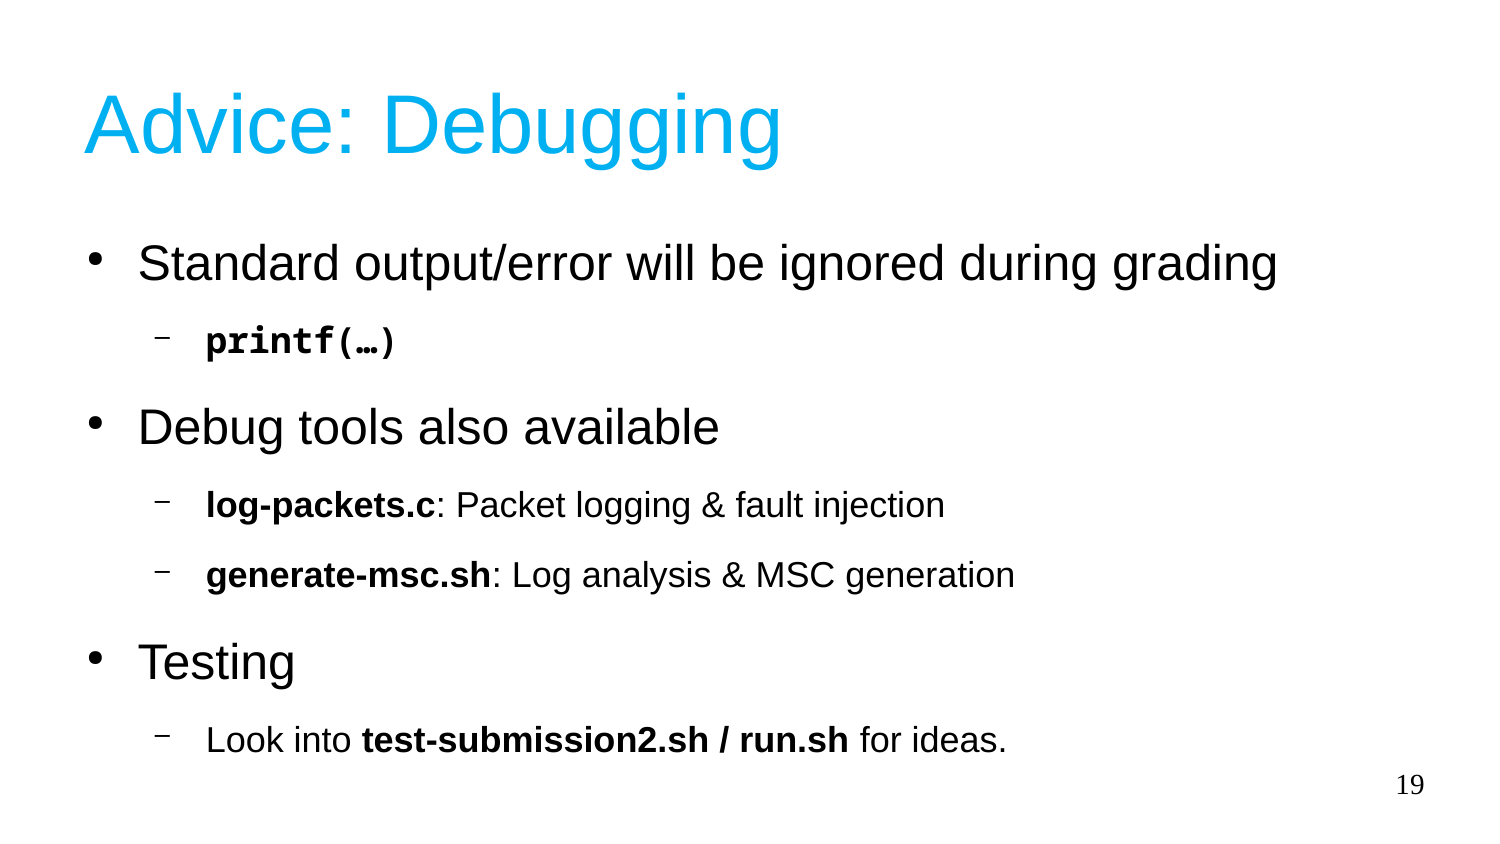

# Advice: Debugging
Standard output/error will be ignored during grading
printf(…)
Debug tools also available
log-packets.c: Packet logging & fault injection
generate-msc.sh: Log analysis & MSC generation
Testing
Look into test-submission2.sh / run.sh for ideas.
19